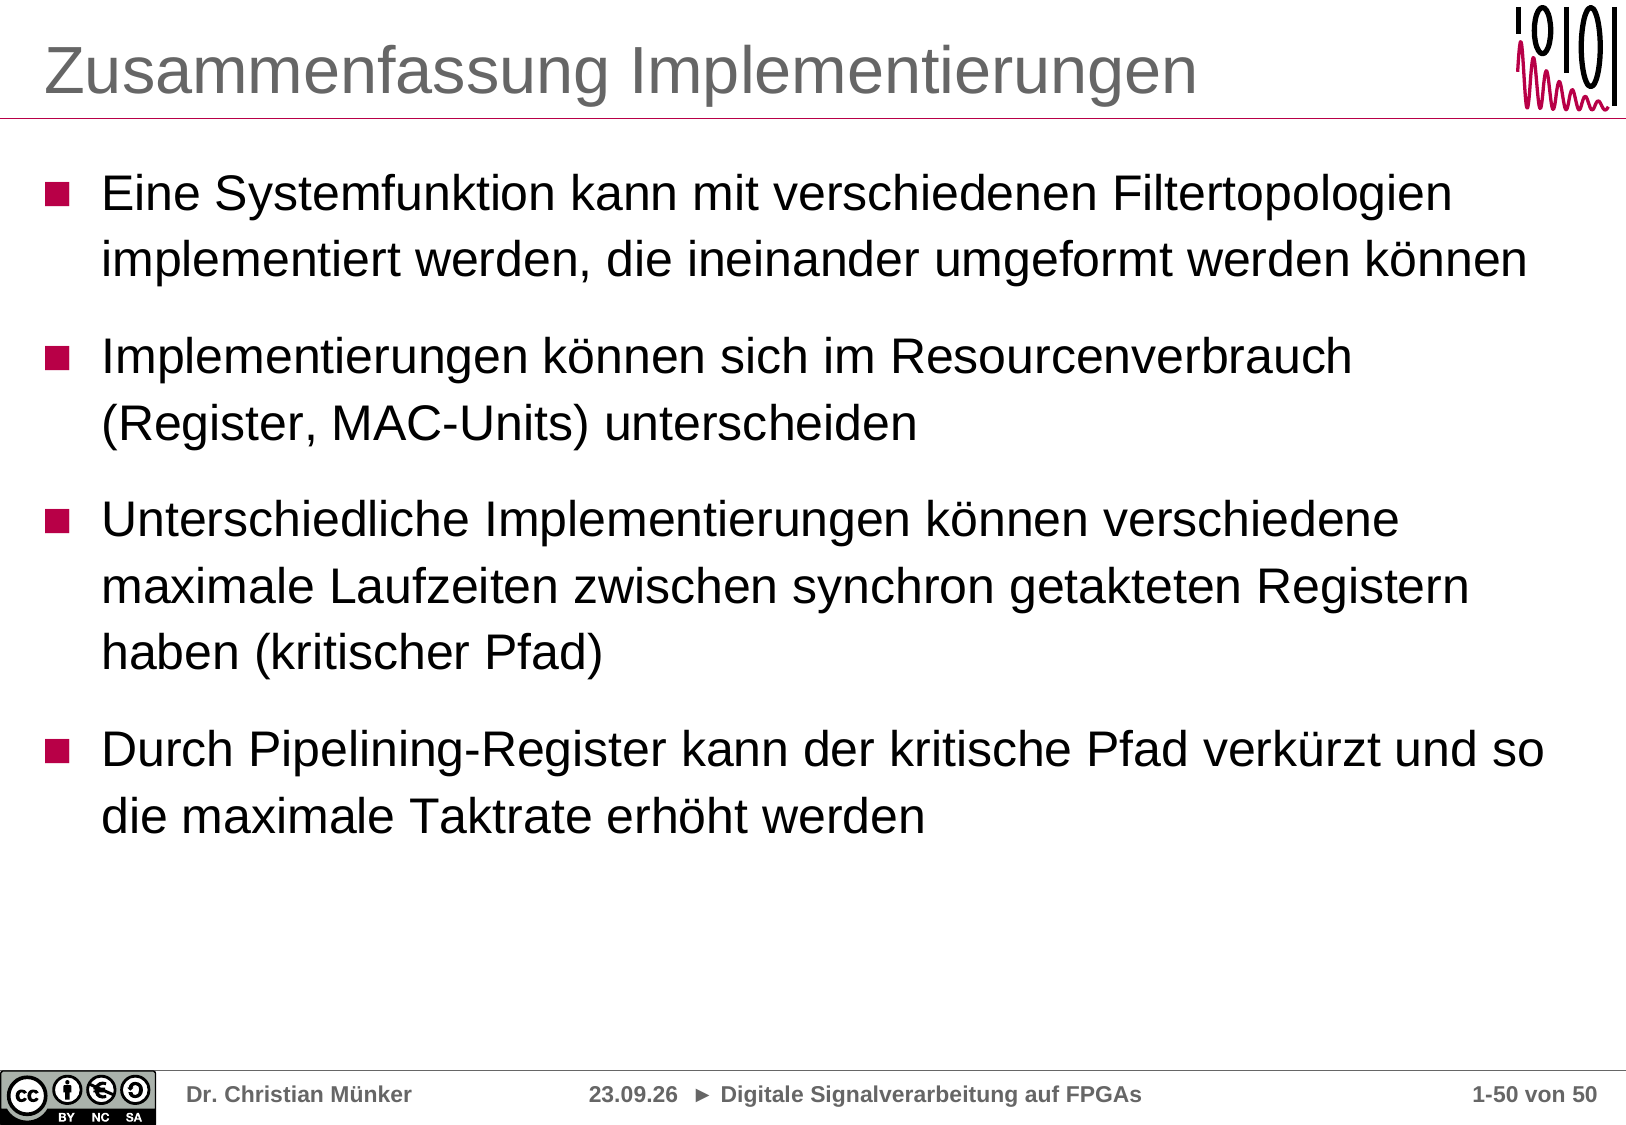

# Zusammenfassung Implementierungen
Eine Systemfunktion kann mit verschiedenen Filtertopologien implementiert werden, die ineinander umgeformt werden können
Implementierungen können sich im Resourcenverbrauch (Register, MAC-Units) unterscheiden
Unterschiedliche Implementierungen können verschiedene maximale Laufzeiten zwischen synchron getakteten Registern haben (kritischer Pfad)
Durch Pipelining-Register kann der kritische Pfad verkürzt und so die maximale Taktrate erhöht werden